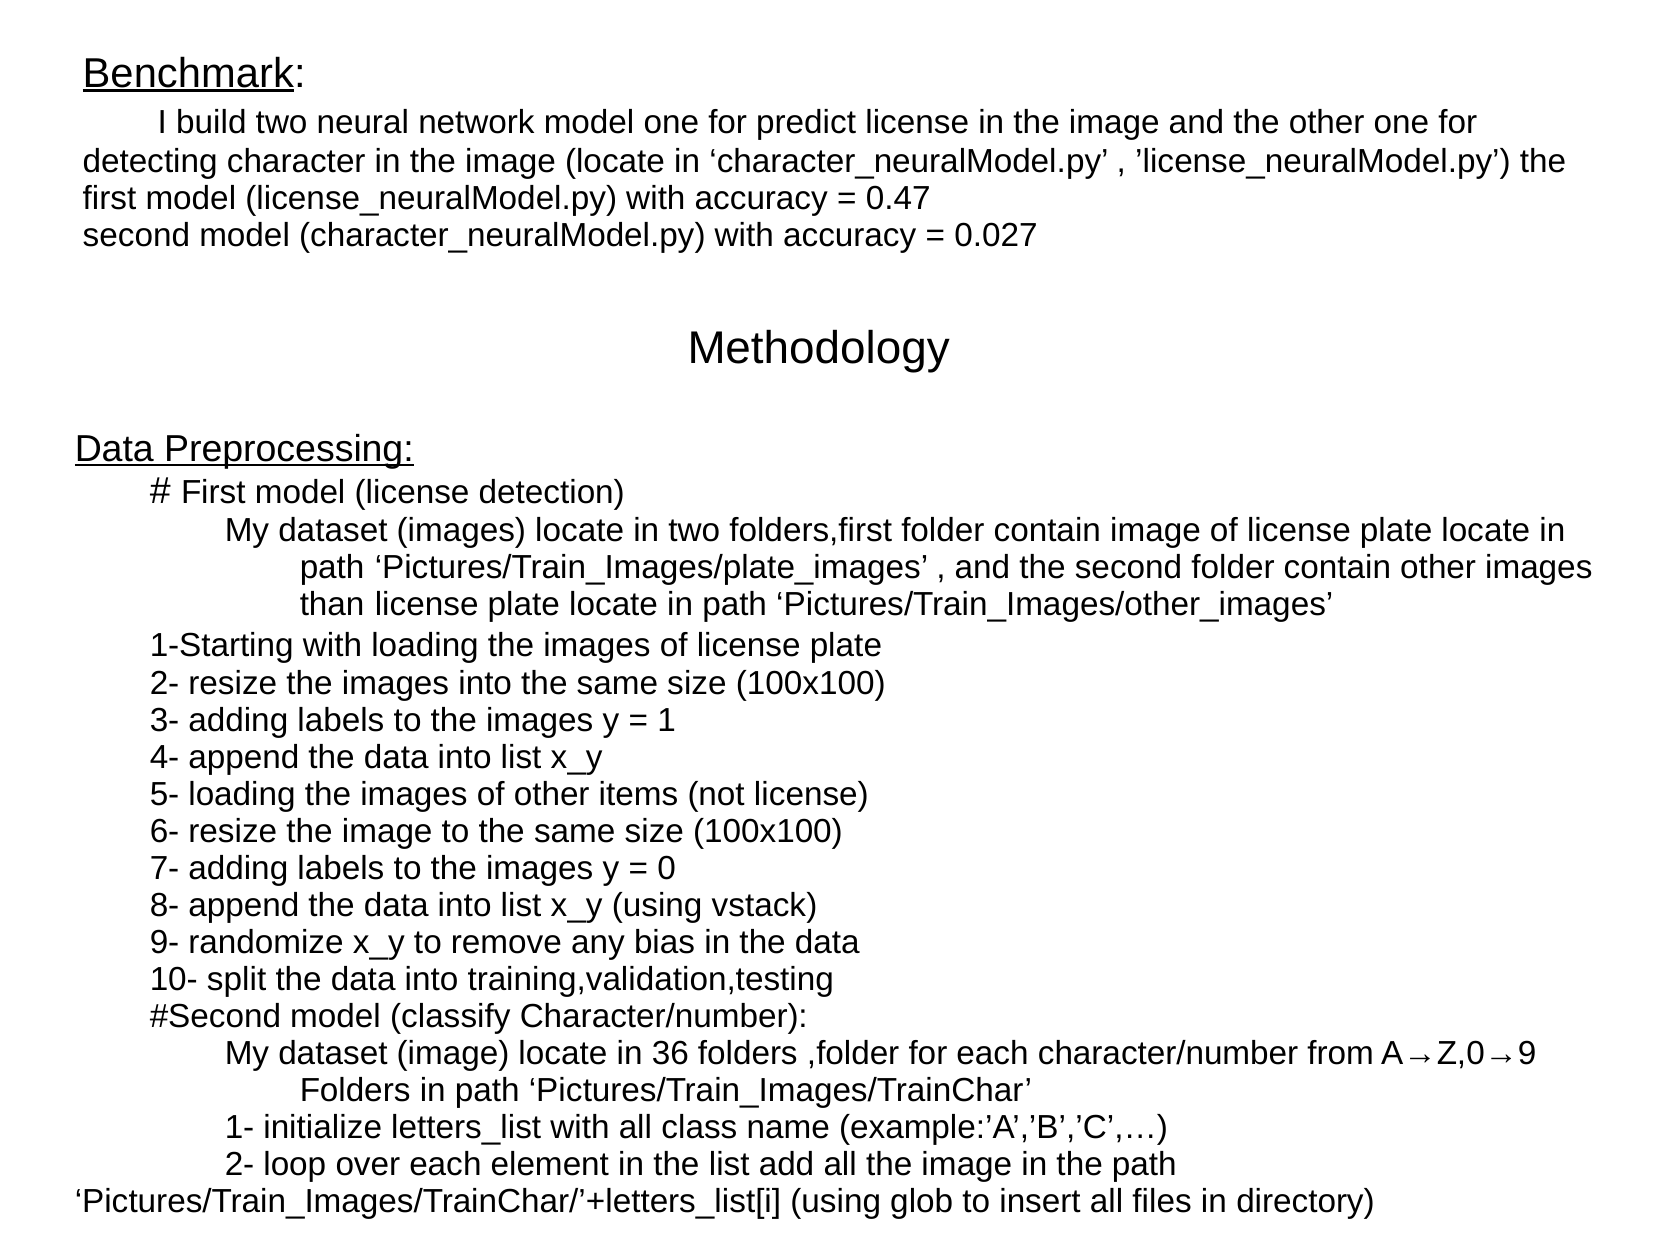

# Benchmark: I build two neural network model one for predict license in the image and the other one for detecting character in the image (locate in ‘character_neuralModel.py’ , ’license_neuralModel.py’) the first model (license_neuralModel.py) with accuracy = 0.47 second model (character_neuralModel.py) with accuracy = 0.027
	 Methodology
Data Preprocessing:
	# First model (license detection)
		My dataset (images) locate in two folders,first folder contain image of license plate locate in 			path 	‘Pictures/Train_Images/plate_images’ , and the second folder contain other images 			than 	license plate locate in path ‘Pictures/Train_Images/other_images’
	1-Starting with loading the images of license plate
	2- resize the images into the same size (100x100)
	3- adding labels to the images y = 1
	4- append the data into list x_y
	5- loading the images of other items (not license)
	6- resize the image to the same size (100x100)
	7- adding labels to the images y = 0
	8- append the data into list x_y (using vstack)
	9- randomize x_y to remove any bias in the data
	10- split the data into training,validation,testing
	#Second model (classify Character/number):
		My dataset (image) locate in 36 folders ,folder for each character/number from A→Z,0→9
			Folders in path ‘Pictures/Train_Images/TrainChar’
		1- initialize letters_list with all class name (example:’A’,’B’,’C’,…)
		2- loop over each element in the list add all the image in the path 				 		 ‘Pictures/Train_Images/TrainChar/’+letters_list[i] (using glob to insert all files in directory)